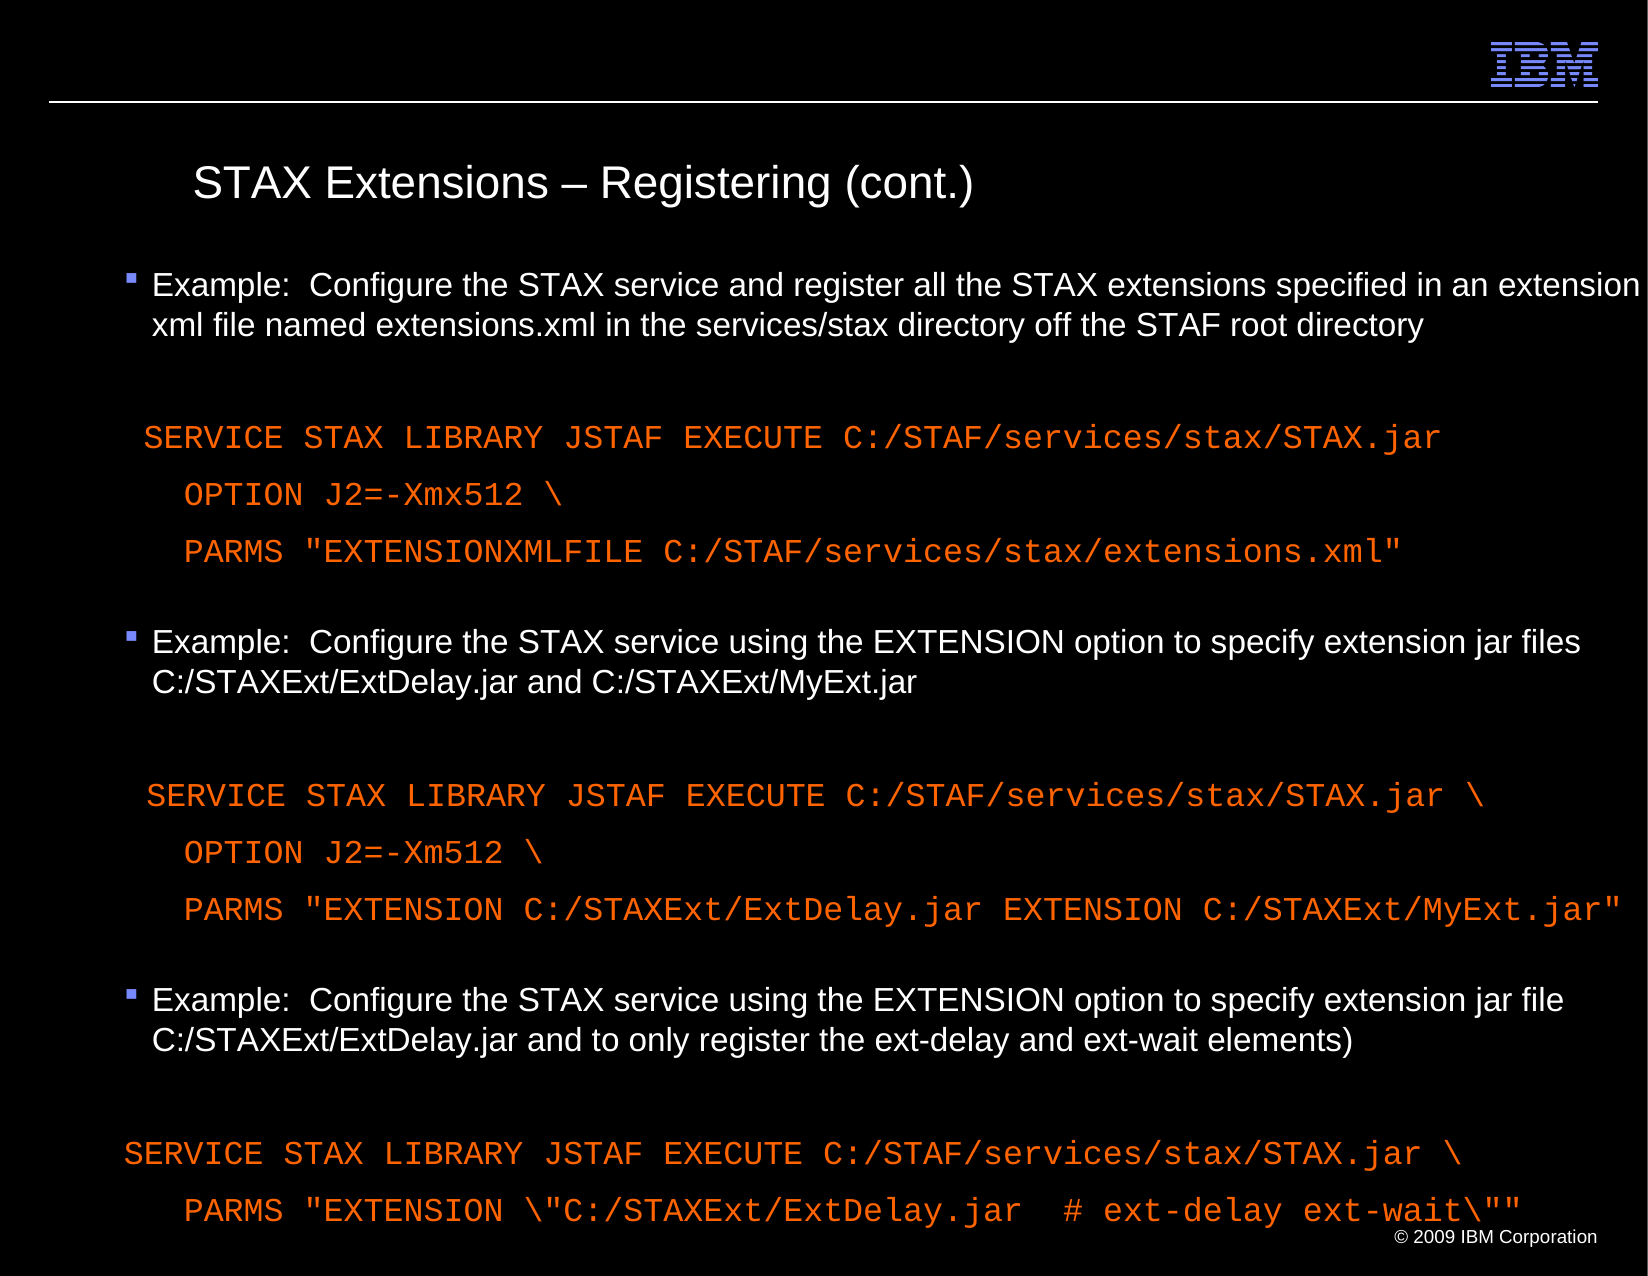

# STAX Extensions – Registering (cont.)
Example: Configure the STAX service and register all the STAX extensions specified in an extension xml file named extensions.xml in the services/stax directory off the STAF root directory
 SERVICE STAX LIBRARY JSTAF EXECUTE C:/STAF/services/stax/STAX.jar
 OPTION J2=-Xmx512 \
 PARMS "EXTENSIONXMLFILE C:/STAF/services/stax/extensions.xml"
Example: Configure the STAX service using the EXTENSION option to specify extension jar files C:/STAXExt/ExtDelay.jar and C:/STAXExt/MyExt.jar
 SERVICE STAX LIBRARY JSTAF EXECUTE C:/STAF/services/stax/STAX.jar \
 OPTION J2=-Xm512 \
 PARMS "EXTENSION C:/STAXExt/ExtDelay.jar EXTENSION C:/STAXExt/MyExt.jar"
Example: Configure the STAX service using the EXTENSION option to specify extension jar file C:/STAXExt/ExtDelay.jar and to only register the ext-delay and ext-wait elements)
SERVICE STAX LIBRARY JSTAF EXECUTE C:/STAF/services/stax/STAX.jar \
 PARMS "EXTENSION \"C:/STAXExt/ExtDelay.jar # ext-delay ext-wait\""